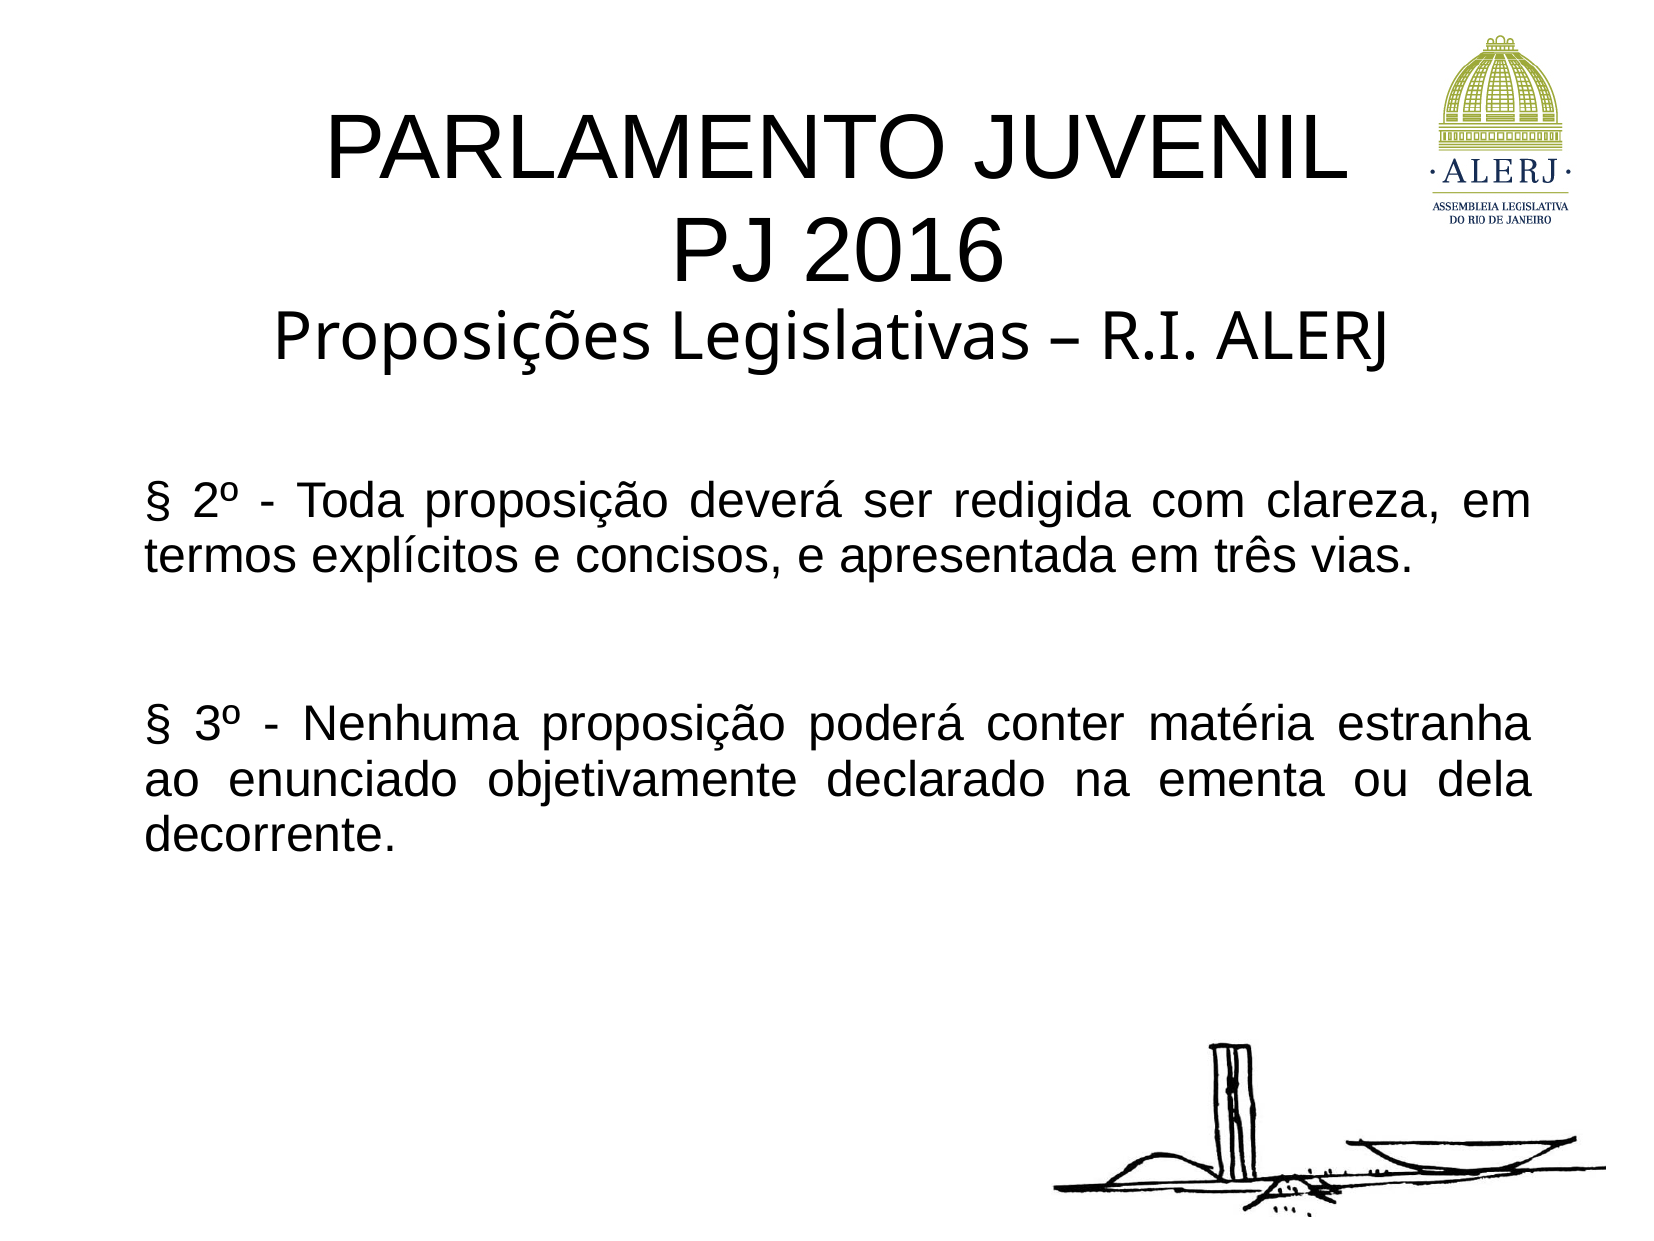

# PARLAMENTO JUVENIL PJ 2016
Proposições Legislativas – R.I. ALERJ
§ 2º - Toda proposição deverá ser redigida com clareza, em termos explícitos e concisos, e apresentada em três vias.
§ 3º - Nenhuma proposição poderá conter matéria estranha ao enunciado objetivamente declarado na ementa ou dela decorrente.